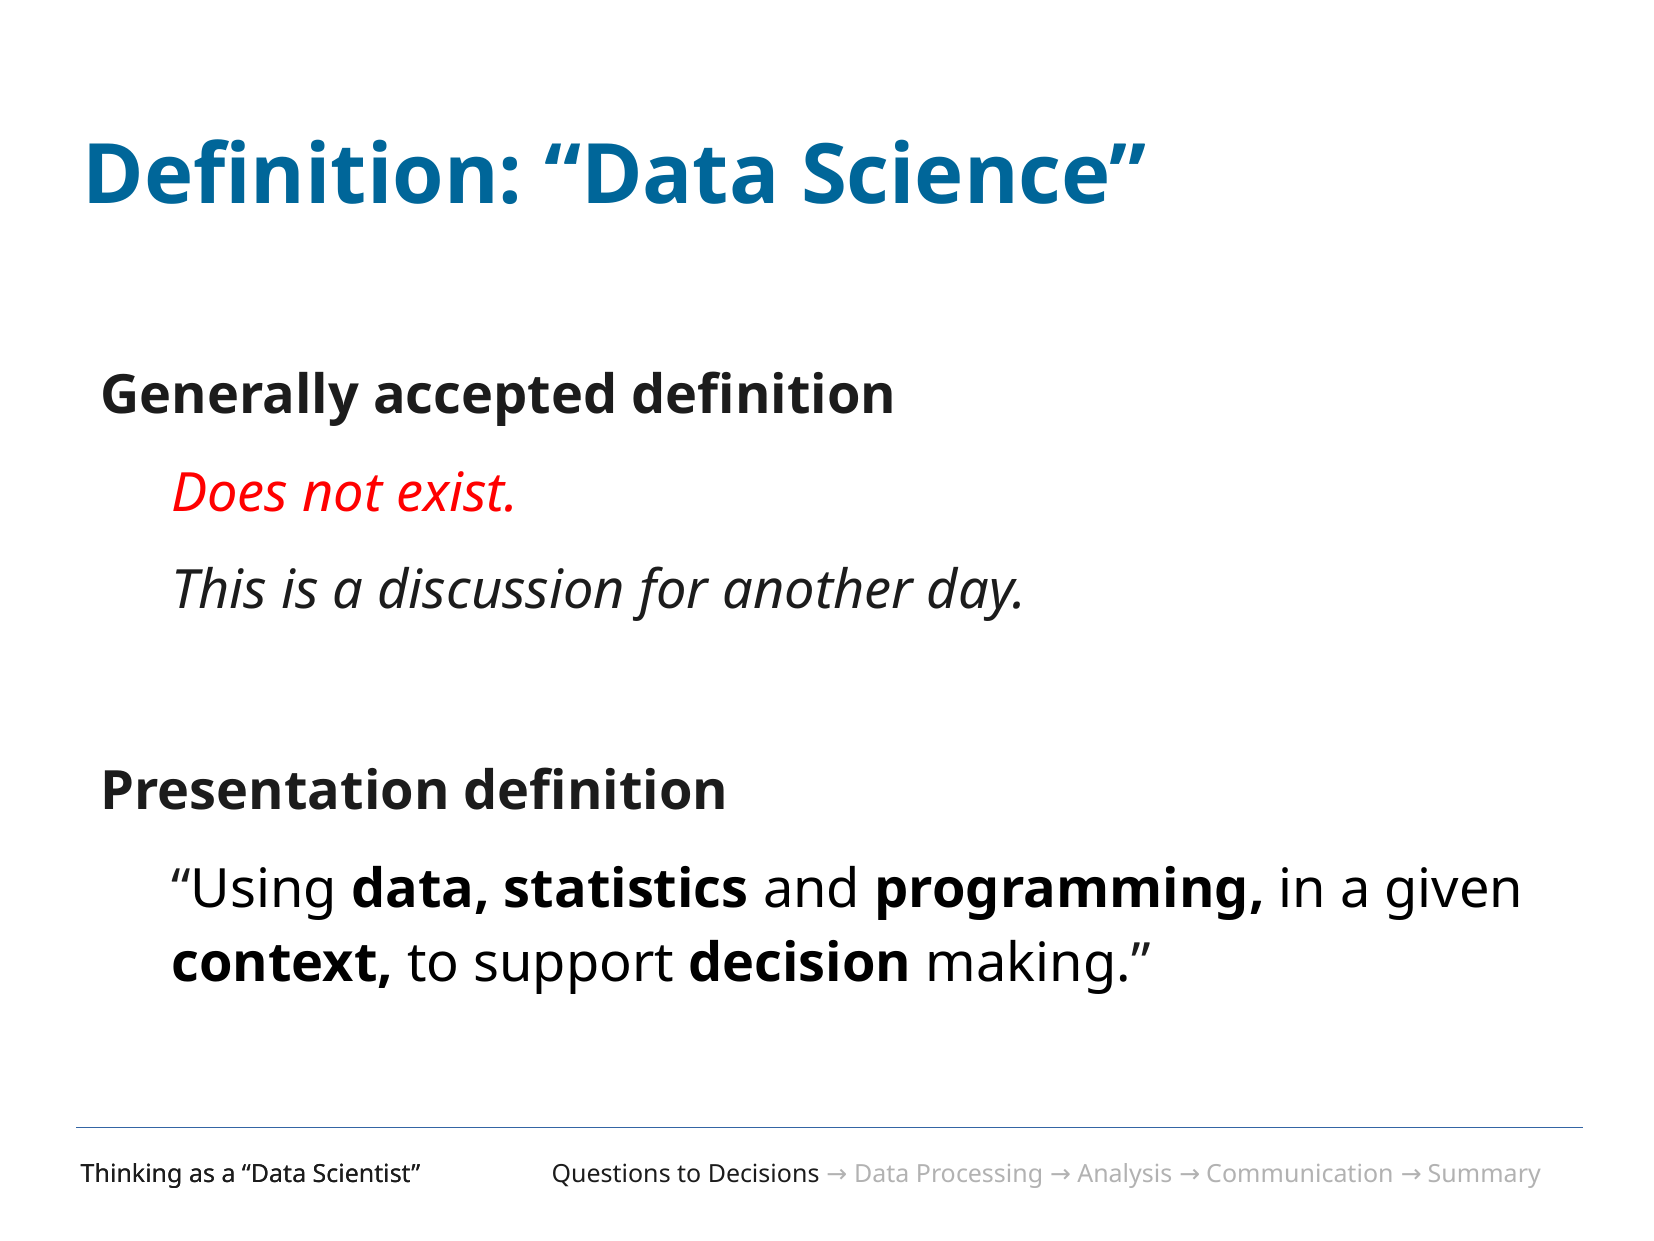

# Definition: “Data Science”
Generally accepted definition
Does not exist.
This is a discussion for another day.
Presentation definition
“Using data, statistics and programming, in a given context, to support decision making.”
Thinking as a “Data Scientist”
Thinking as a “Data Scientist”
Questions to Decisions → Data Processing → Analysis → Communication → Summary